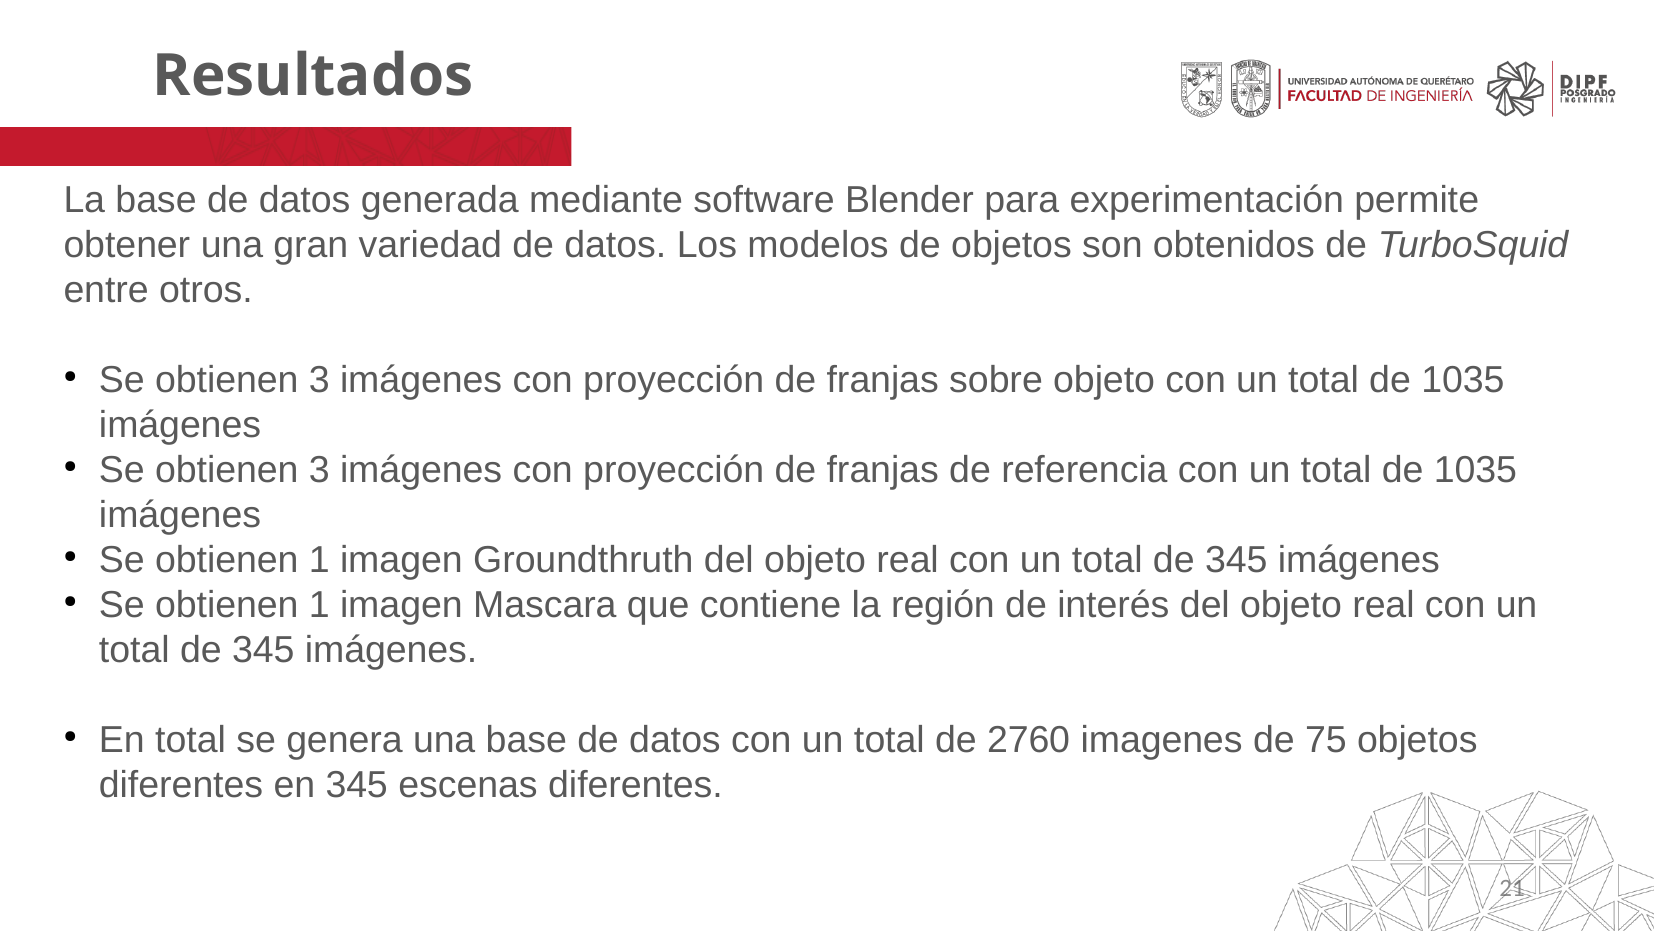

Resultados
La base de datos generada mediante software Blender para experimentación permite obtener una gran variedad de datos. Los modelos de objetos son obtenidos de TurboSquid entre otros.
Se obtienen 3 imágenes con proyección de franjas sobre objeto con un total de 1035 imágenes
Se obtienen 3 imágenes con proyección de franjas de referencia con un total de 1035 imágenes
Se obtienen 1 imagen Groundthruth del objeto real con un total de 345 imágenes
Se obtienen 1 imagen Mascara que contiene la región de interés del objeto real con un total de 345 imágenes.
En total se genera una base de datos con un total de 2760 imagenes de 75 objetos diferentes en 345 escenas diferentes.
21